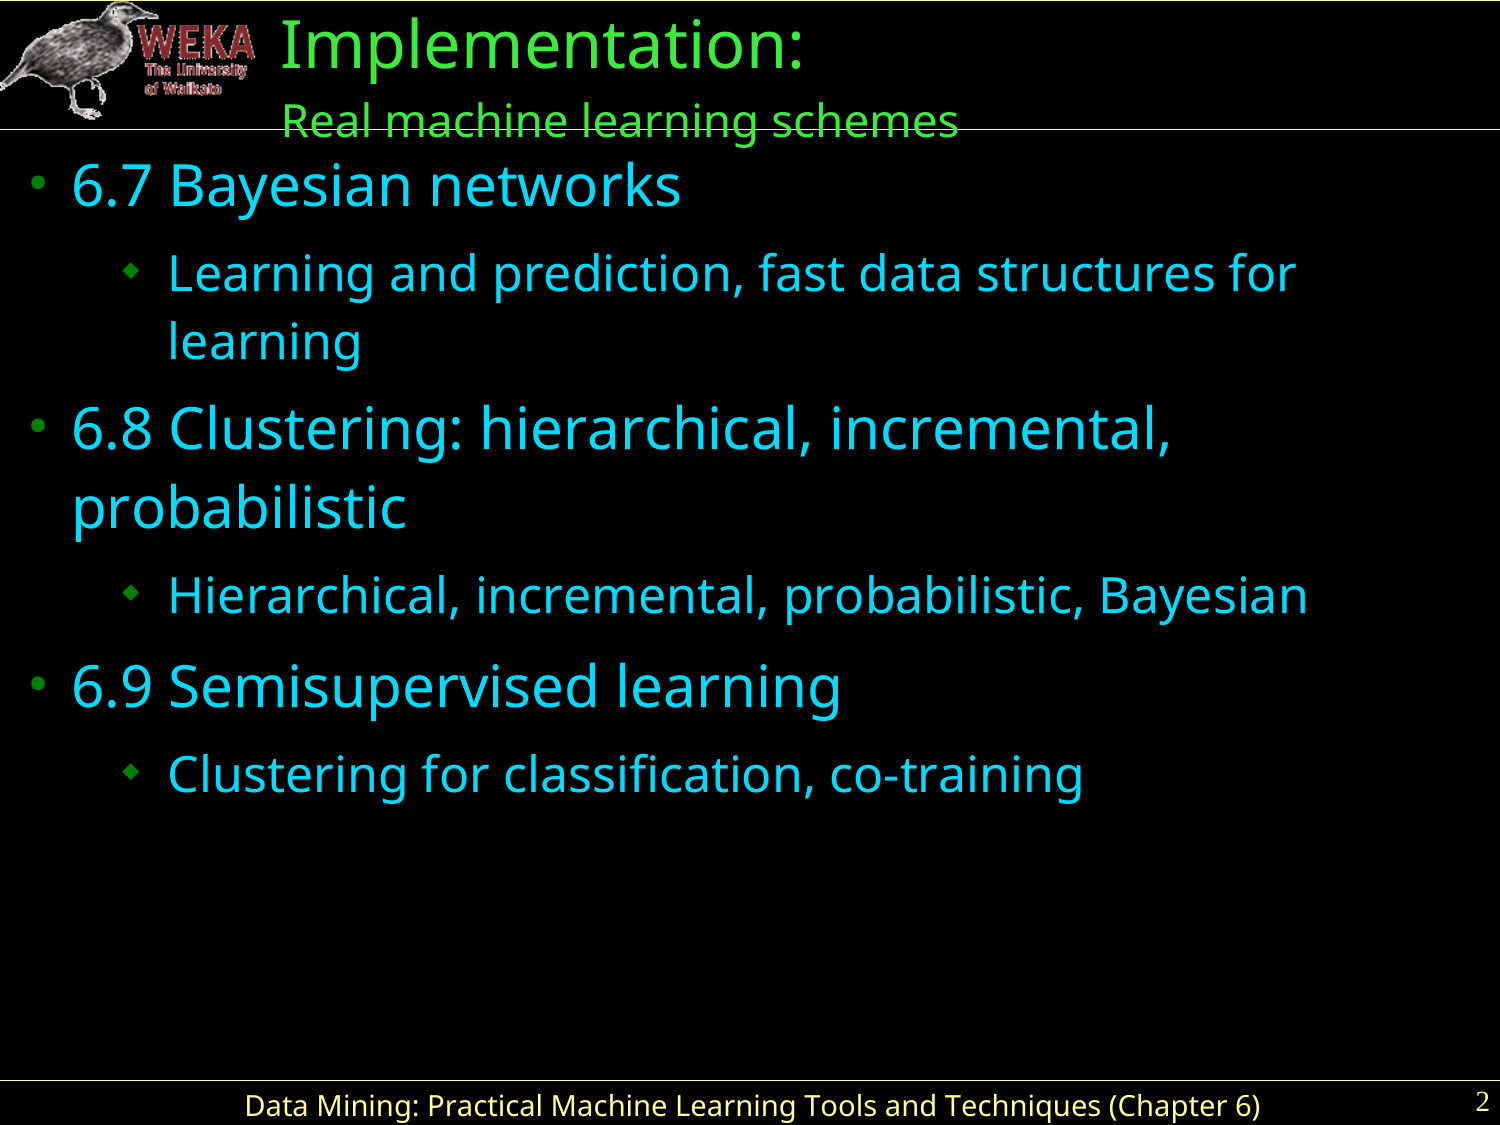

# Implementation: Real machine learning schemes
6.7 Bayesian networks
Learning and prediction, fast data structures for learning
6.8 Clustering: hierarchical, incremental, probabilistic
Hierarchical, incremental, probabilistic, Bayesian
6.9 Semisupervised learning
Clustering for classification, co-training
Data Mining: Practical Machine Learning Tools and Techniques (Chapter 6)
2